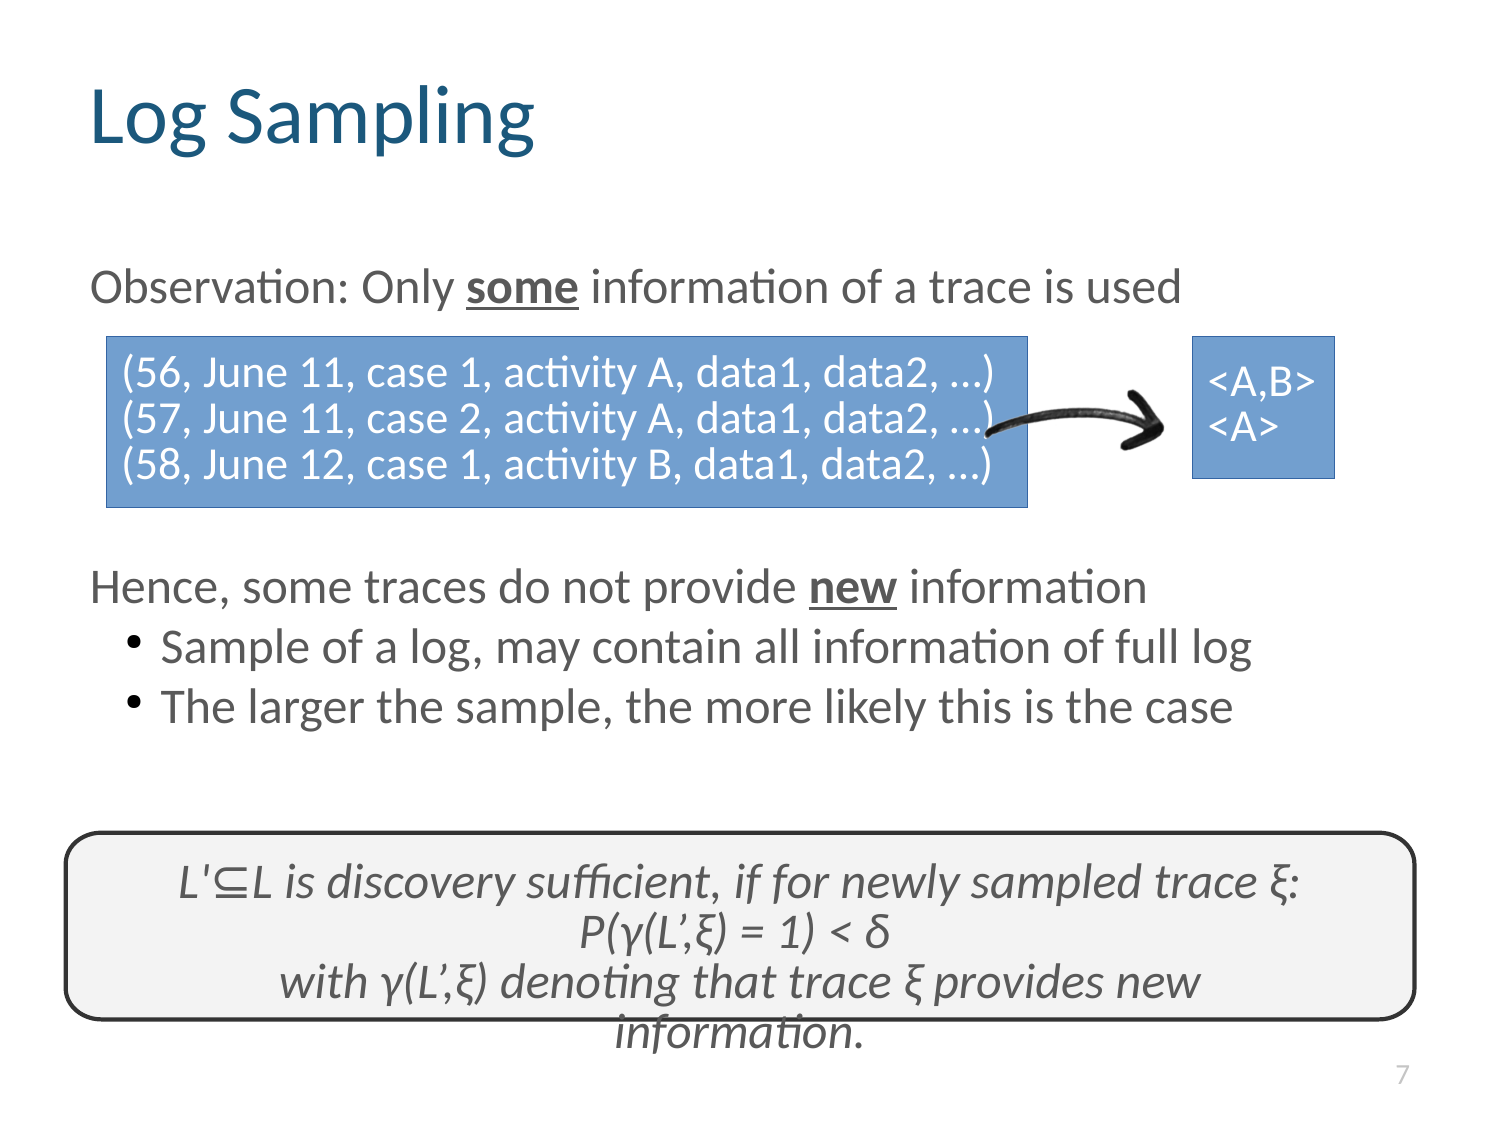

Log Sampling
Observation: Only some information of a trace is used
Hence, some traces do not provide new information
Sample of a log, may contain all information of full log
The larger the sample, the more likely this is the case
(56, June 11, case 1, activity A, data1, data2, …)
(57, June 11, case 2, activity A, data1, data2, …)
(58, June 12, case 1, activity B, data1, data2, …)
<A,B>
<A>
L'⊆L is discovery sufficient, if for newly sampled trace ξ:
P(γ(L’,ξ) = 1) < δ
with γ(L’,ξ) denoting that trace ξ provides new information.